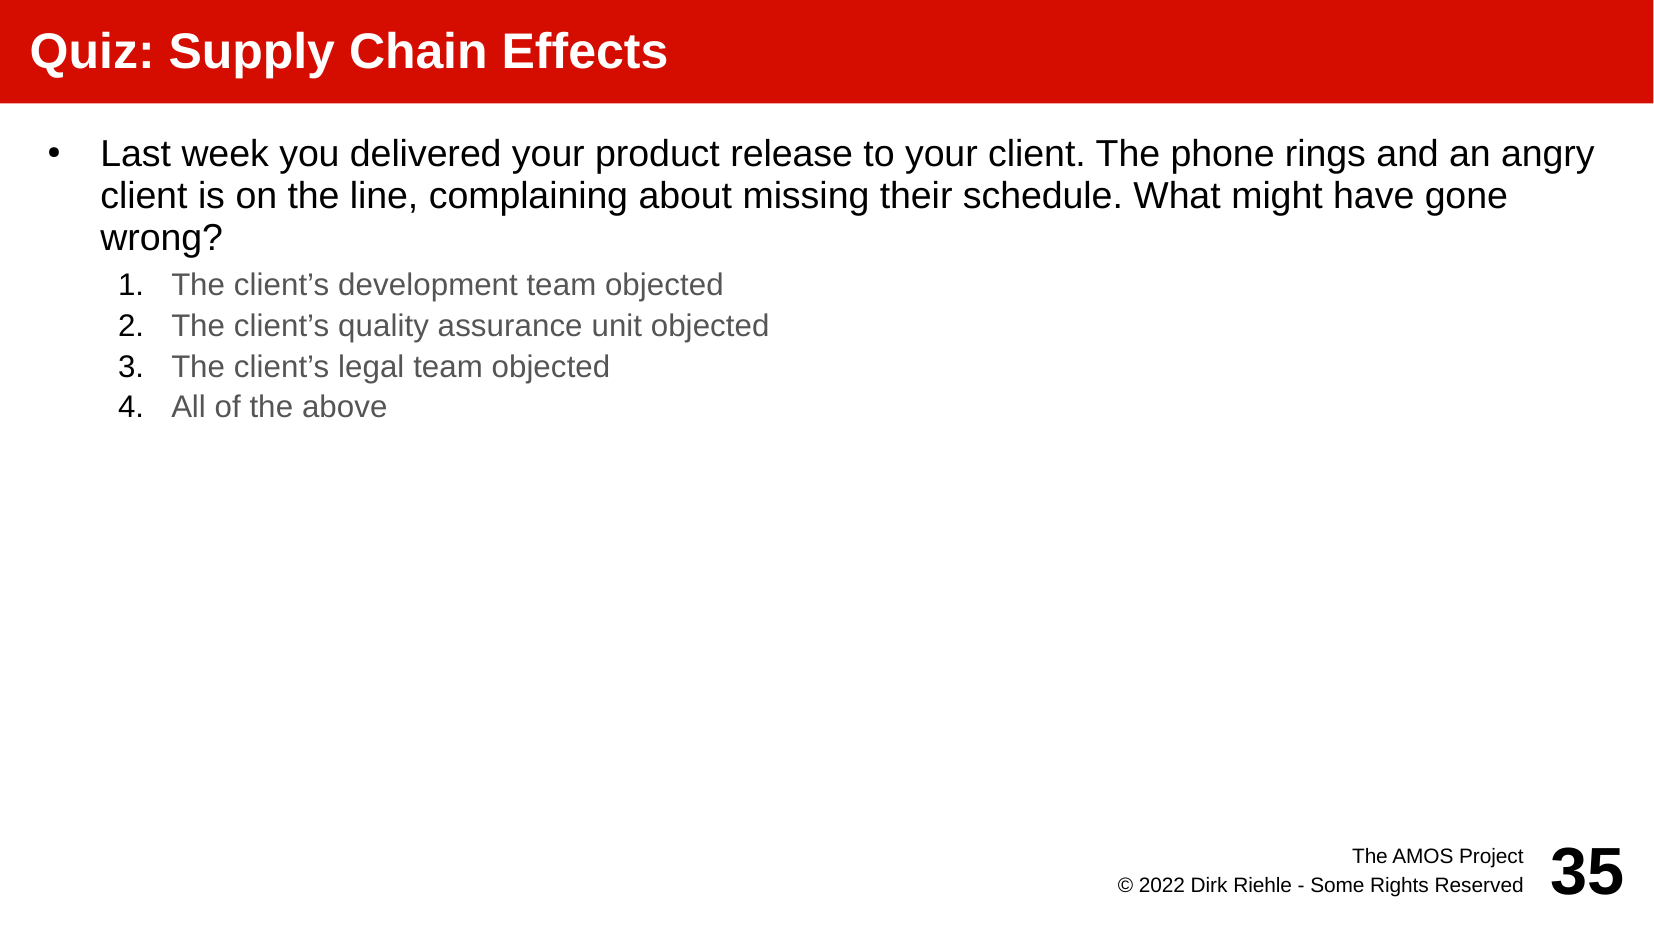

# Quiz: Supply Chain Effects
Last week you delivered your product release to your client. The phone rings and an angry client is on the line, complaining about missing their schedule. What might have gone wrong?
The client’s development team objected
The client’s quality assurance unit objected
The client’s legal team objected
All of the above
The AMOS Project
35
© 2022 Dirk Riehle - Some Rights Reserved